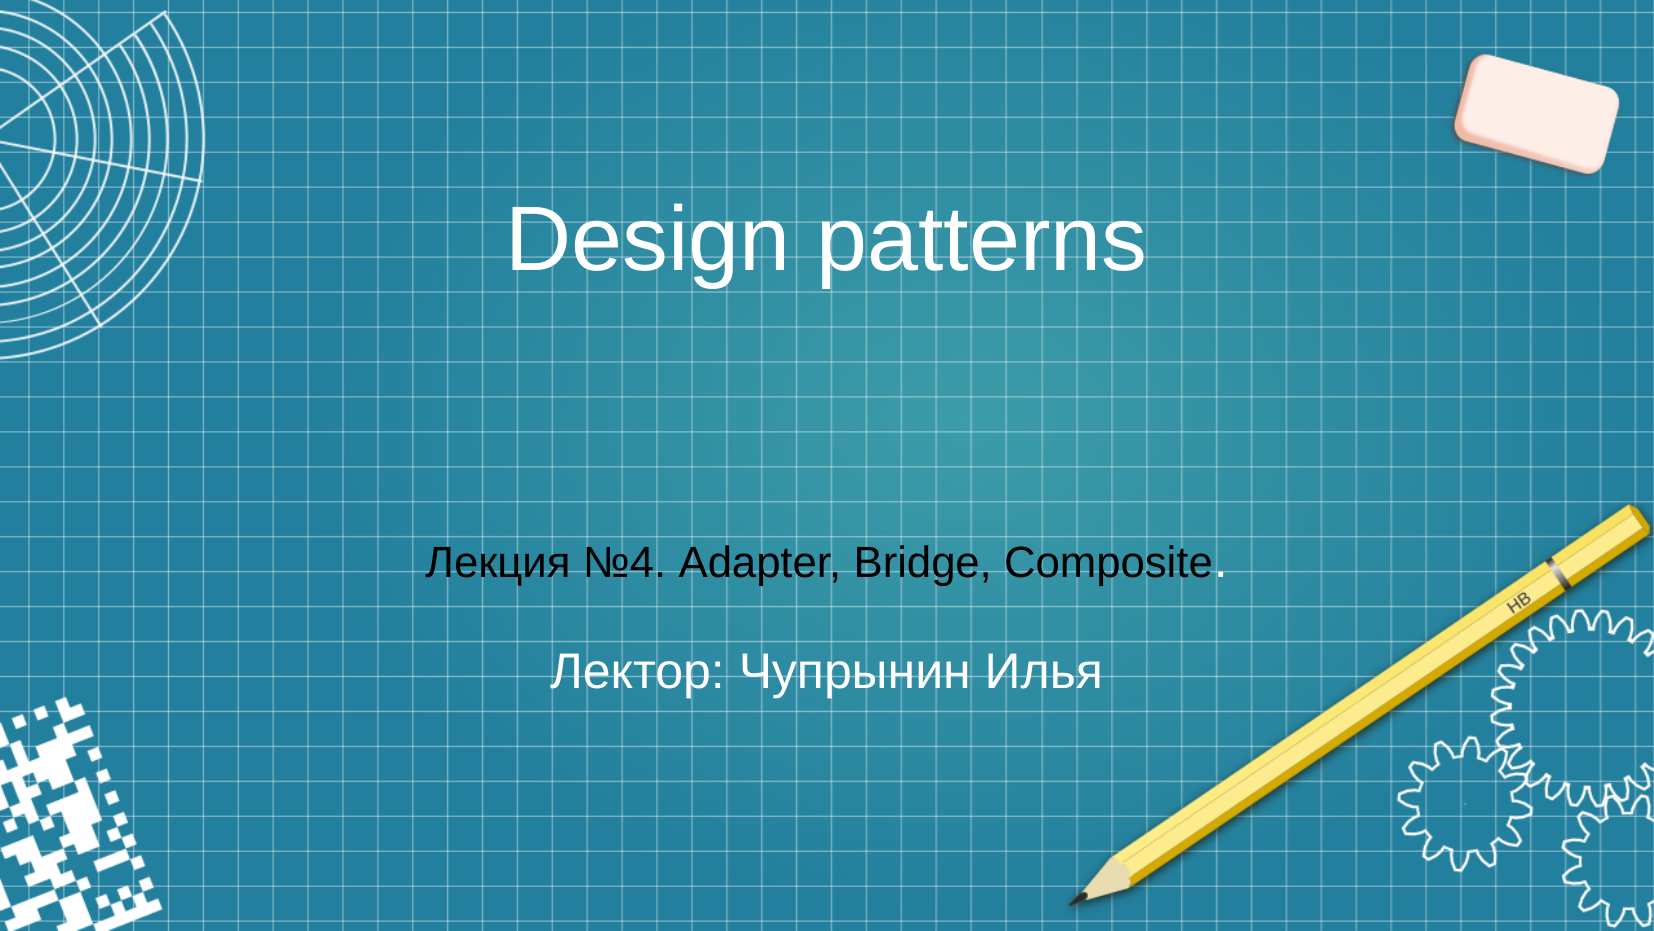

# Design patterns
Лекция №4. Adapter, Bridge, Composite.
Лектор: Чупрынин Илья